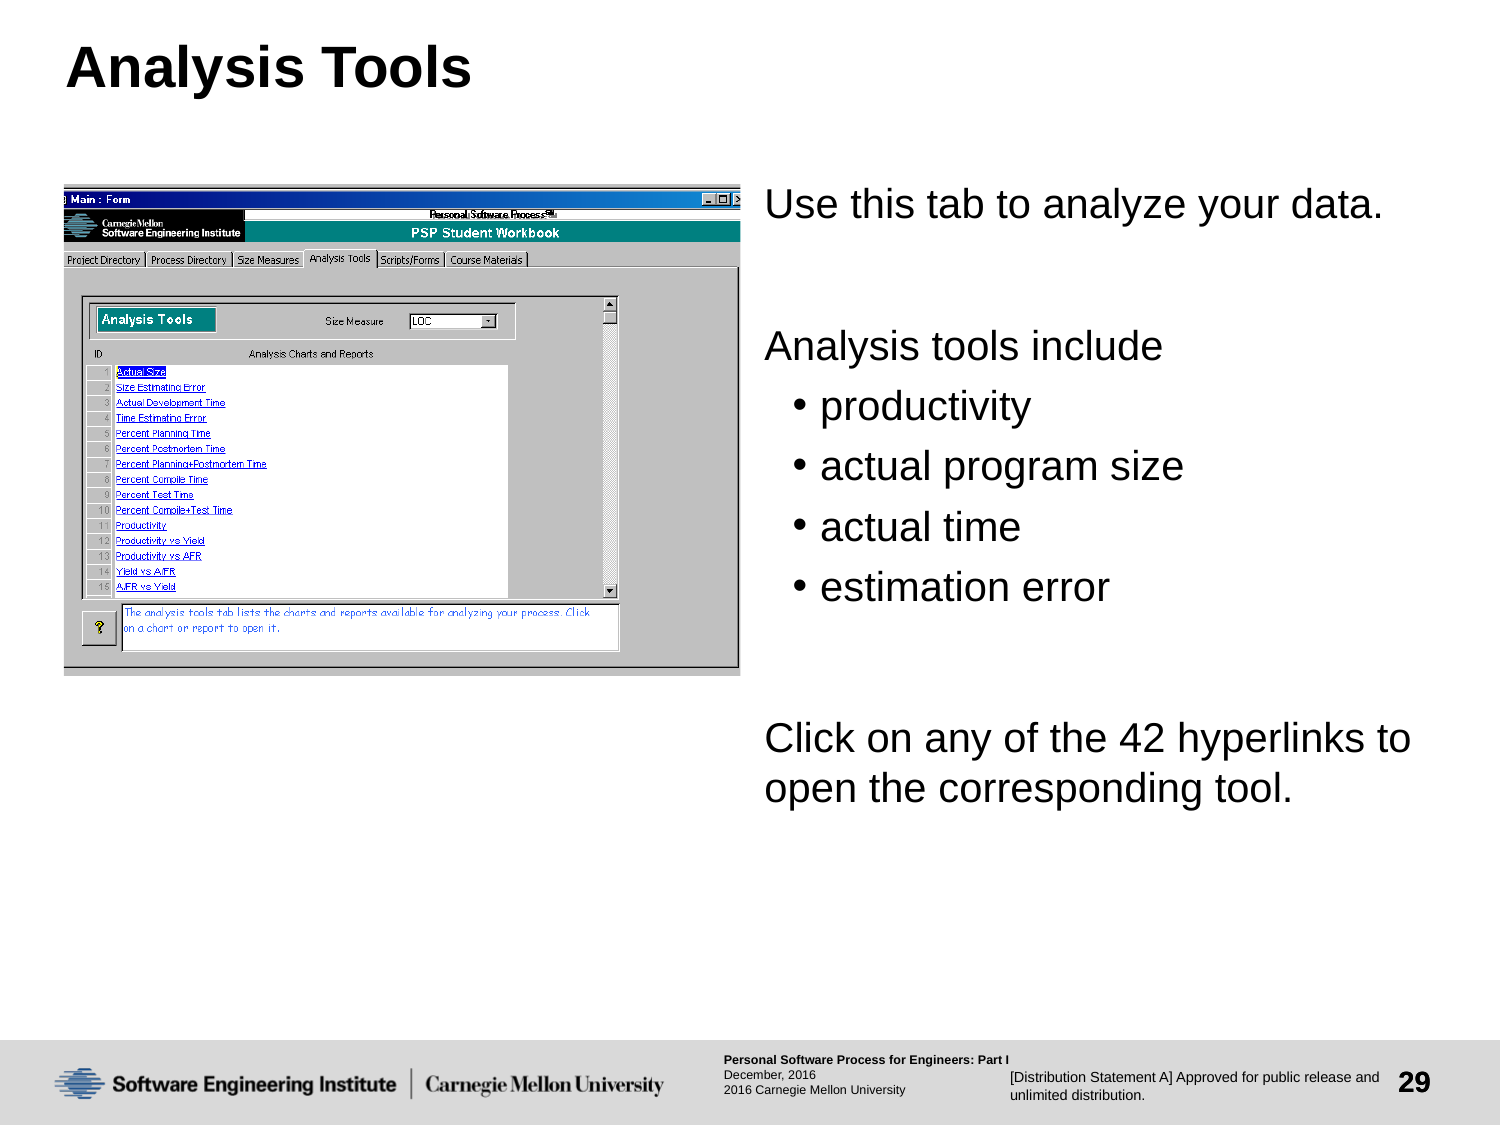

# Analysis Tools
Use this tab to analyze your data.
Analysis tools include
productivity
actual program size
actual time
estimation error
Click on any of the 42 hyperlinks to open the corresponding tool.